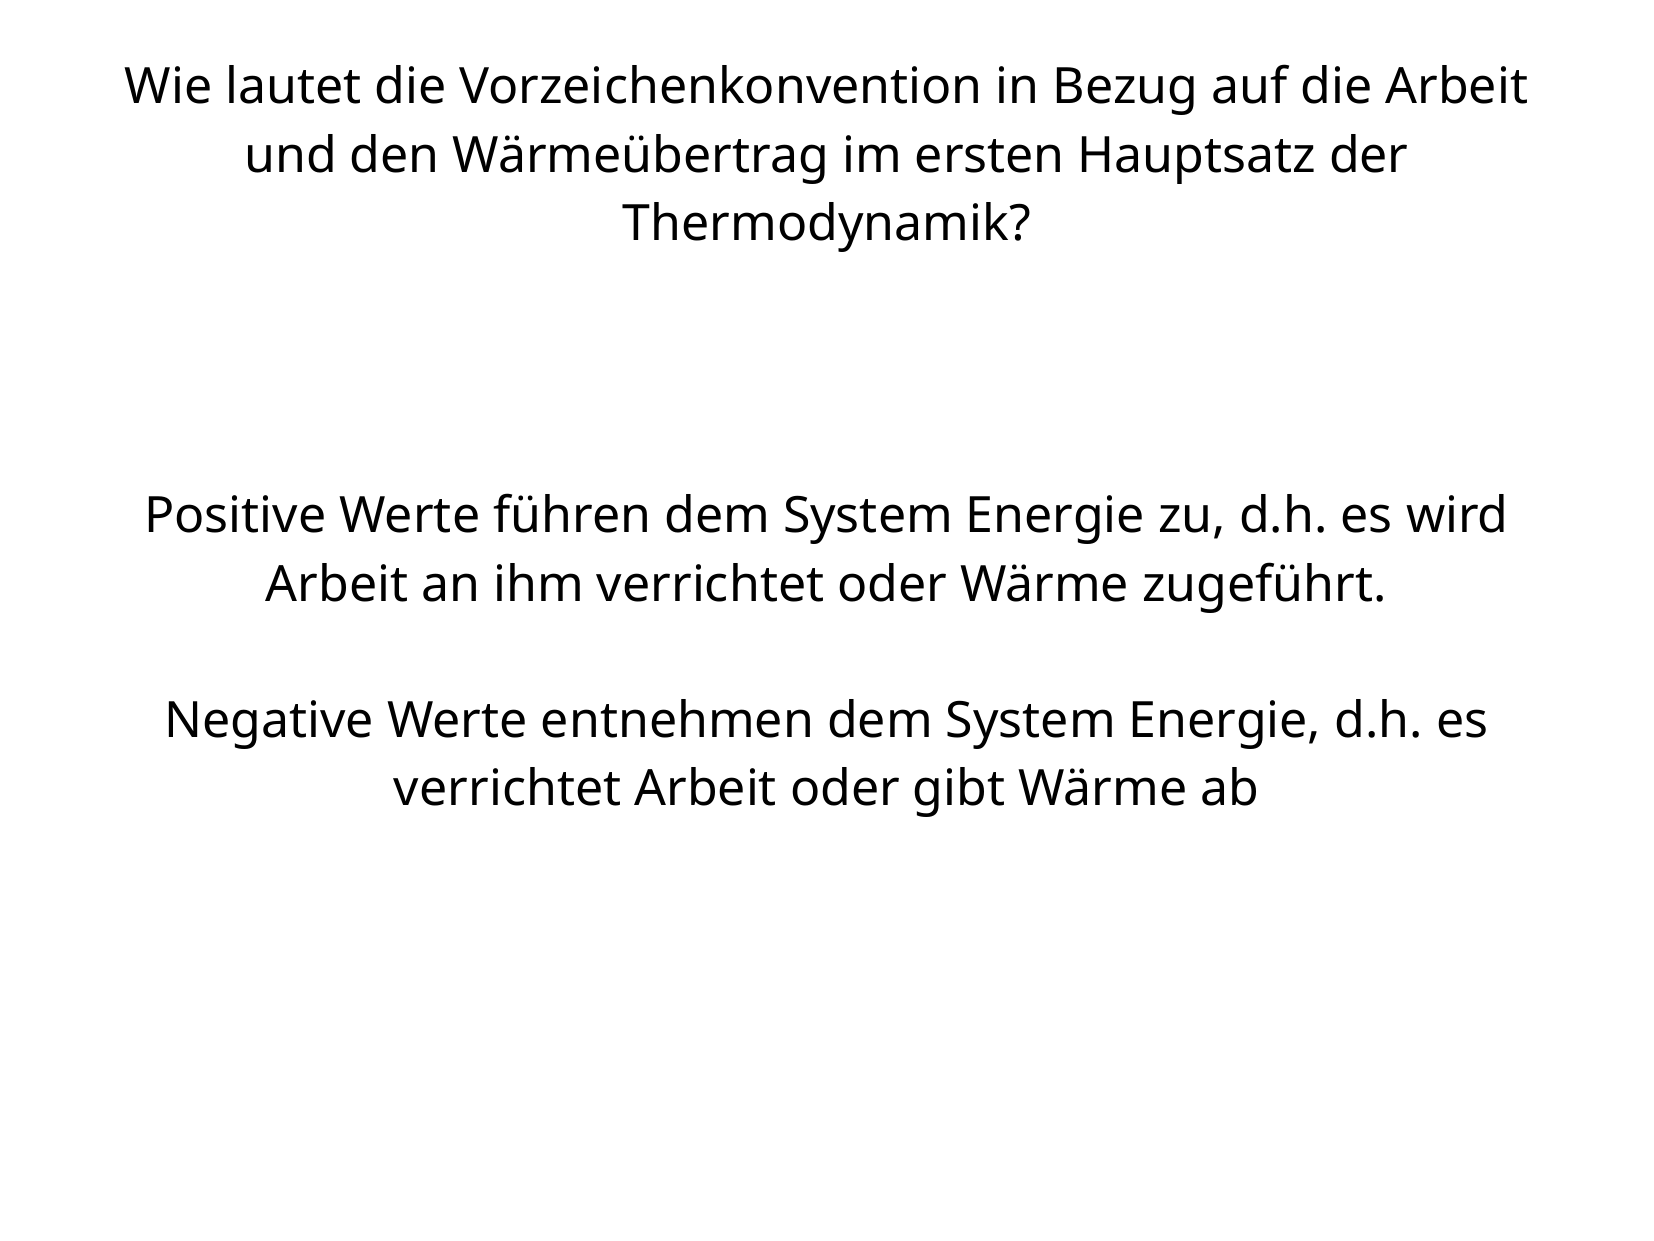

# Wie lautet die Vorzeichenkonvention in Bezug auf die Arbeit und den Wärmeübertrag im ersten Hauptsatz der Thermodynamik?
Positive Werte führen dem System Energie zu, d.h. es wird Arbeit an ihm verrichtet oder Wärme zugeführt.
Negative Werte entnehmen dem System Energie, d.h. es verrichtet Arbeit oder gibt Wärme ab